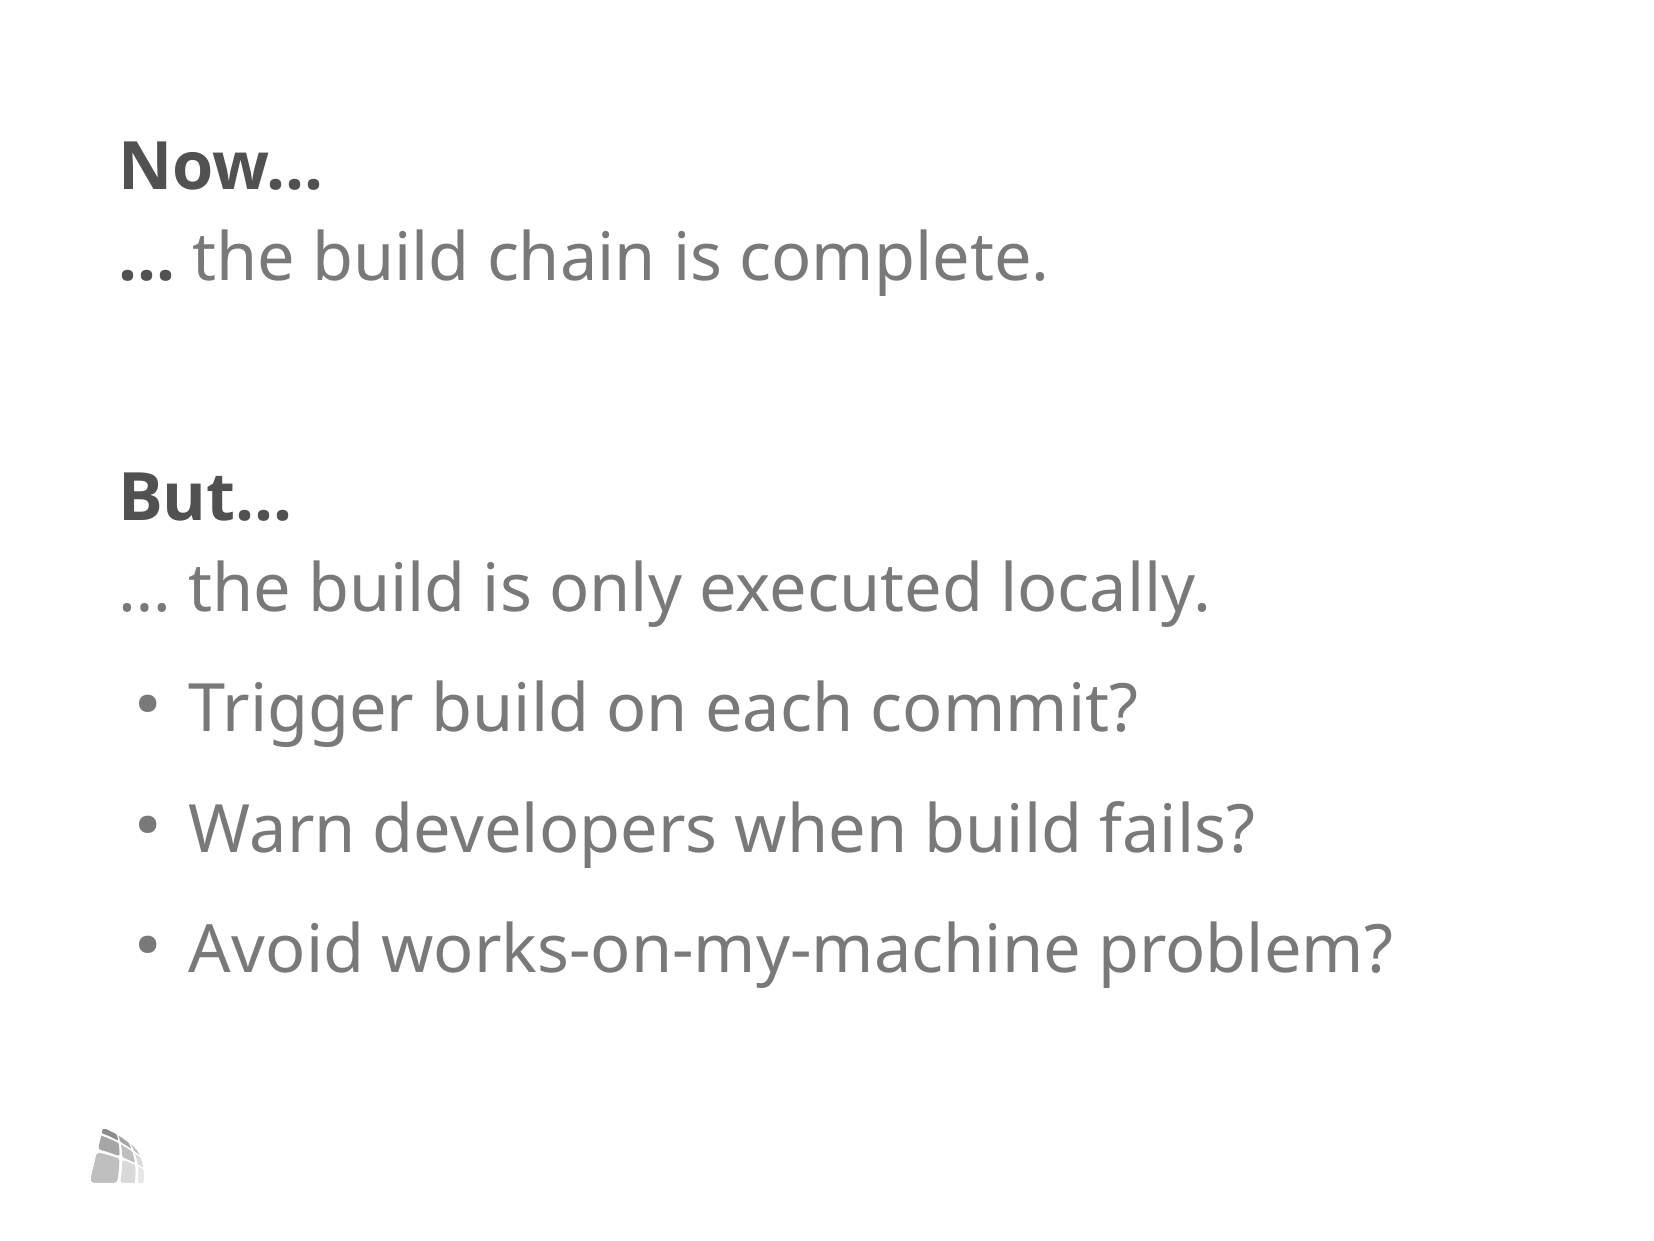

# Now... … the build chain is complete.
But...
… the build is only executed locally.
Trigger build on each commit?
Warn developers when build fails?
Avoid works-on-my-machine problem?